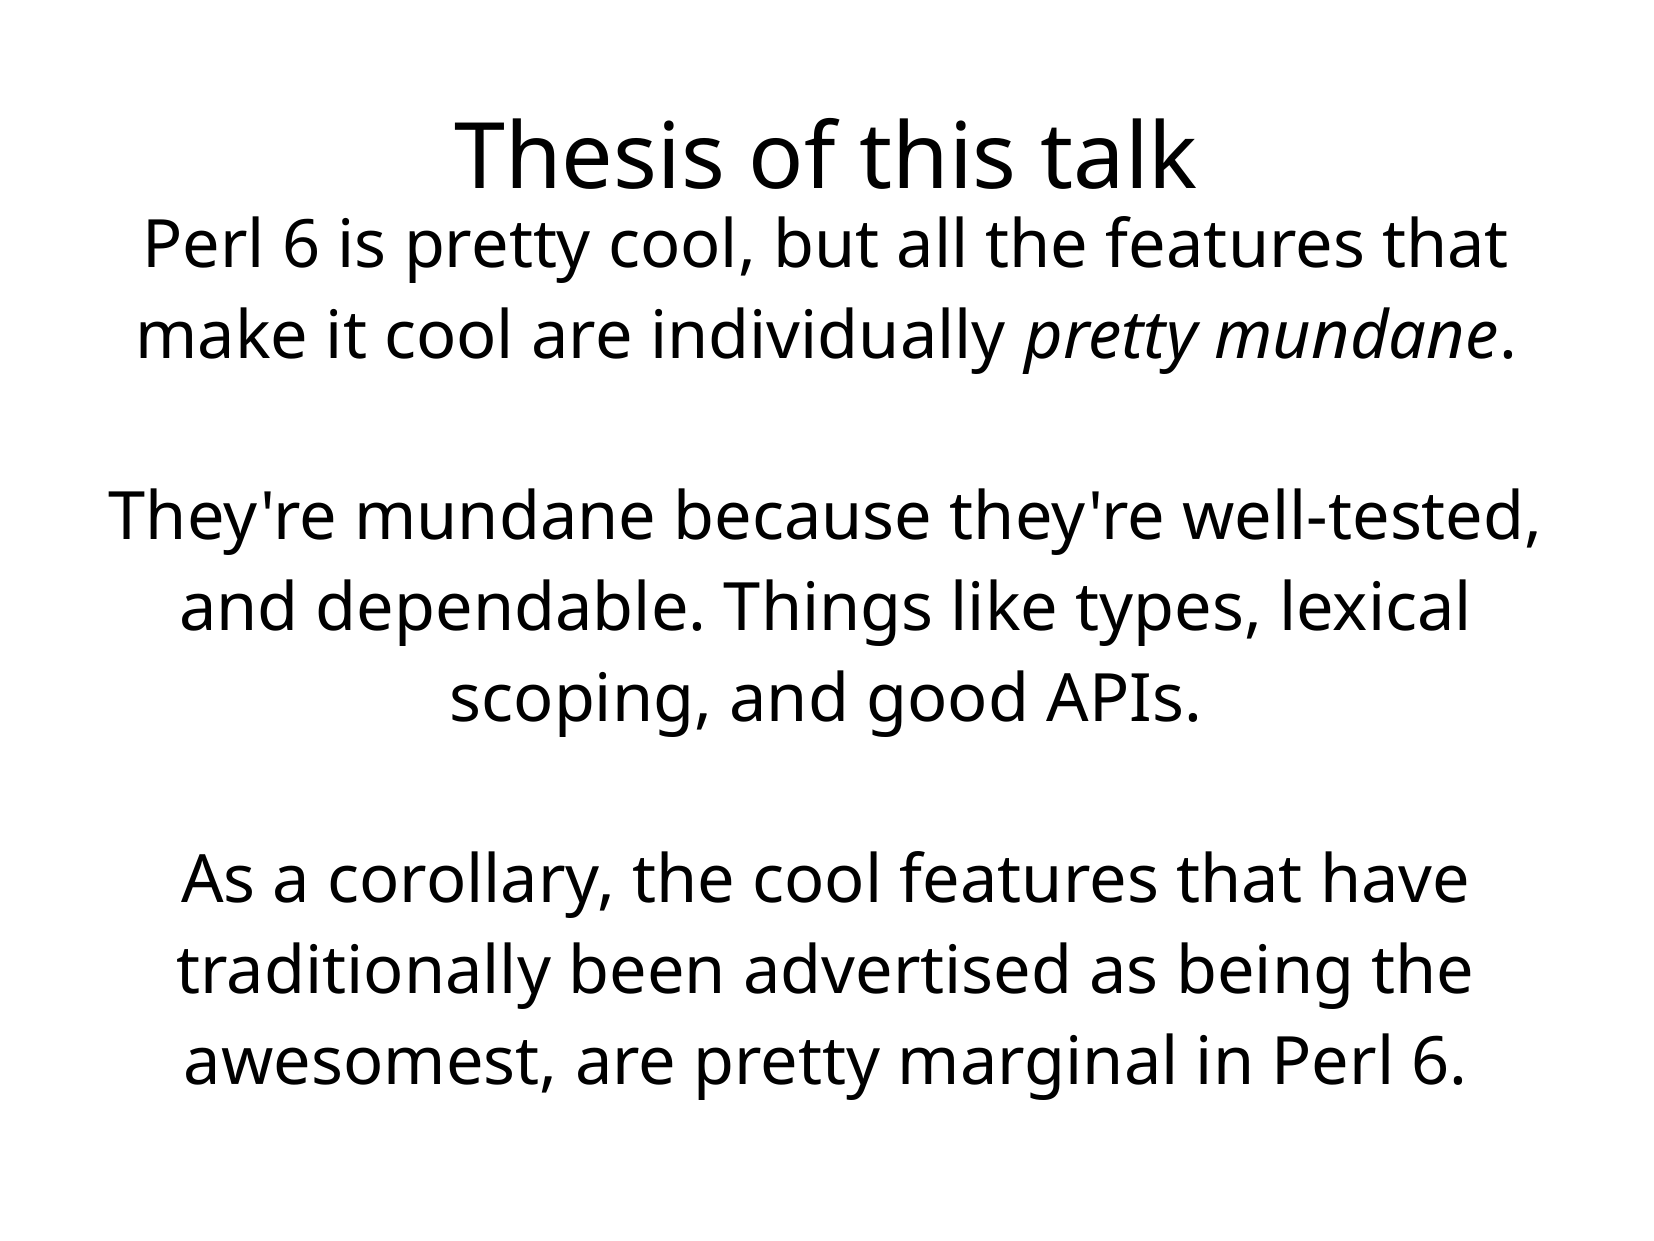

# Thesis of this talk
Perl 6 is pretty cool, but all the features that make it cool are individually pretty mundane.
They're mundane because they're well-tested, and dependable. Things like types, lexical scoping, and good APIs.
As a corollary, the cool features that have traditionally been advertised as being the awesomest, are pretty marginal in Perl 6.